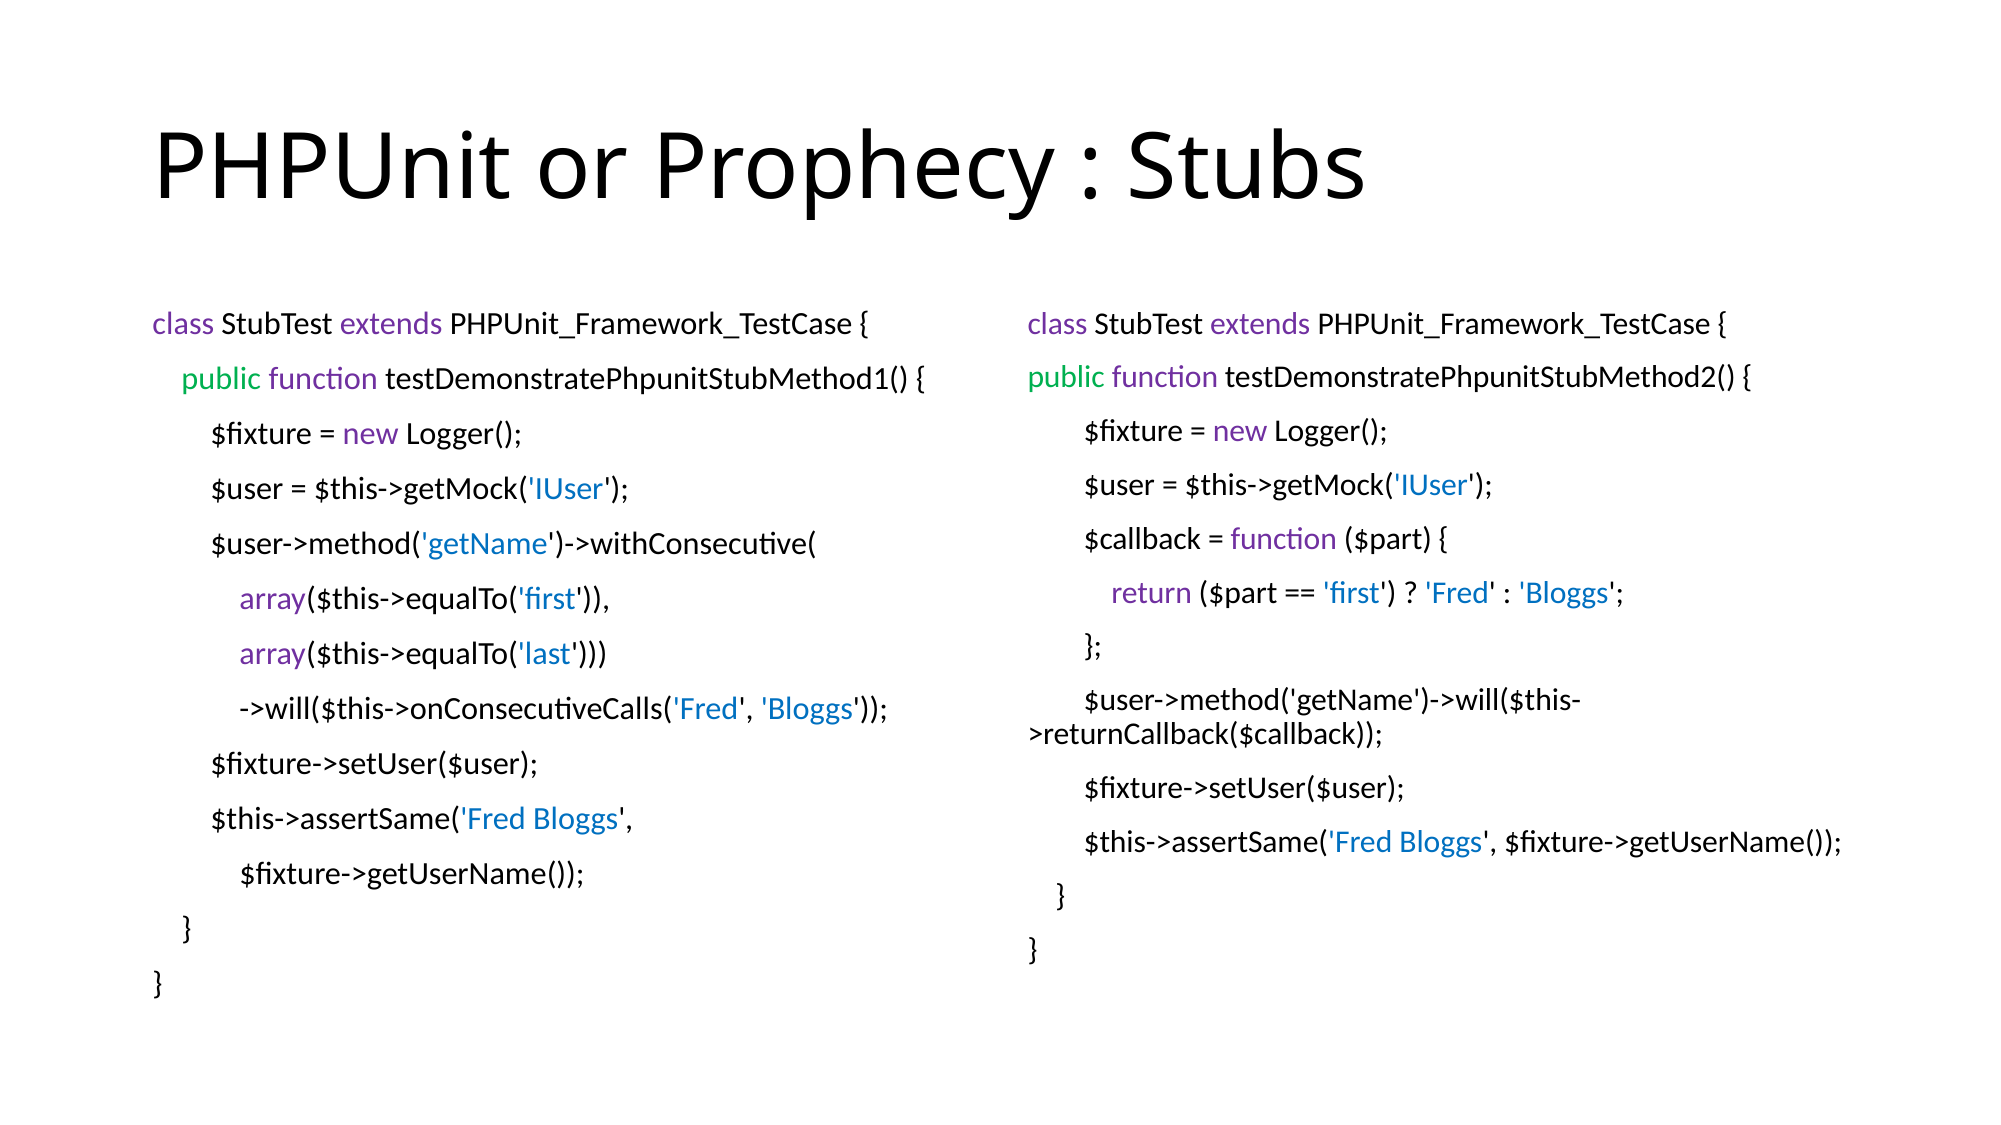

# PHPUnit or Prophecy : Stubs
class StubTest extends PHPUnit_Framework_TestCase {
 public function testDemonstratePhpunitStubMethod1() {
 $fixture = new Logger();
 $user = $this->getMock('IUser');
 $user->method('getName')->withConsecutive(
 array($this->equalTo('first')),
 array($this->equalTo('last')))
 ->will($this->onConsecutiveCalls('Fred', 'Bloggs'));
 $fixture->setUser($user);
 $this->assertSame('Fred Bloggs',
 $fixture->getUserName());
 }
}
class StubTest extends PHPUnit_Framework_TestCase {
public function testDemonstratePhpunitStubMethod2() {
 $fixture = new Logger();
 $user = $this->getMock('IUser');
 $callback = function ($part) {
 return ($part == 'first') ? 'Fred' : 'Bloggs';
 };
 $user->method('getName')->will($this->returnCallback($callback));
 $fixture->setUser($user);
 $this->assertSame('Fred Bloggs', $fixture->getUserName());
 }
}